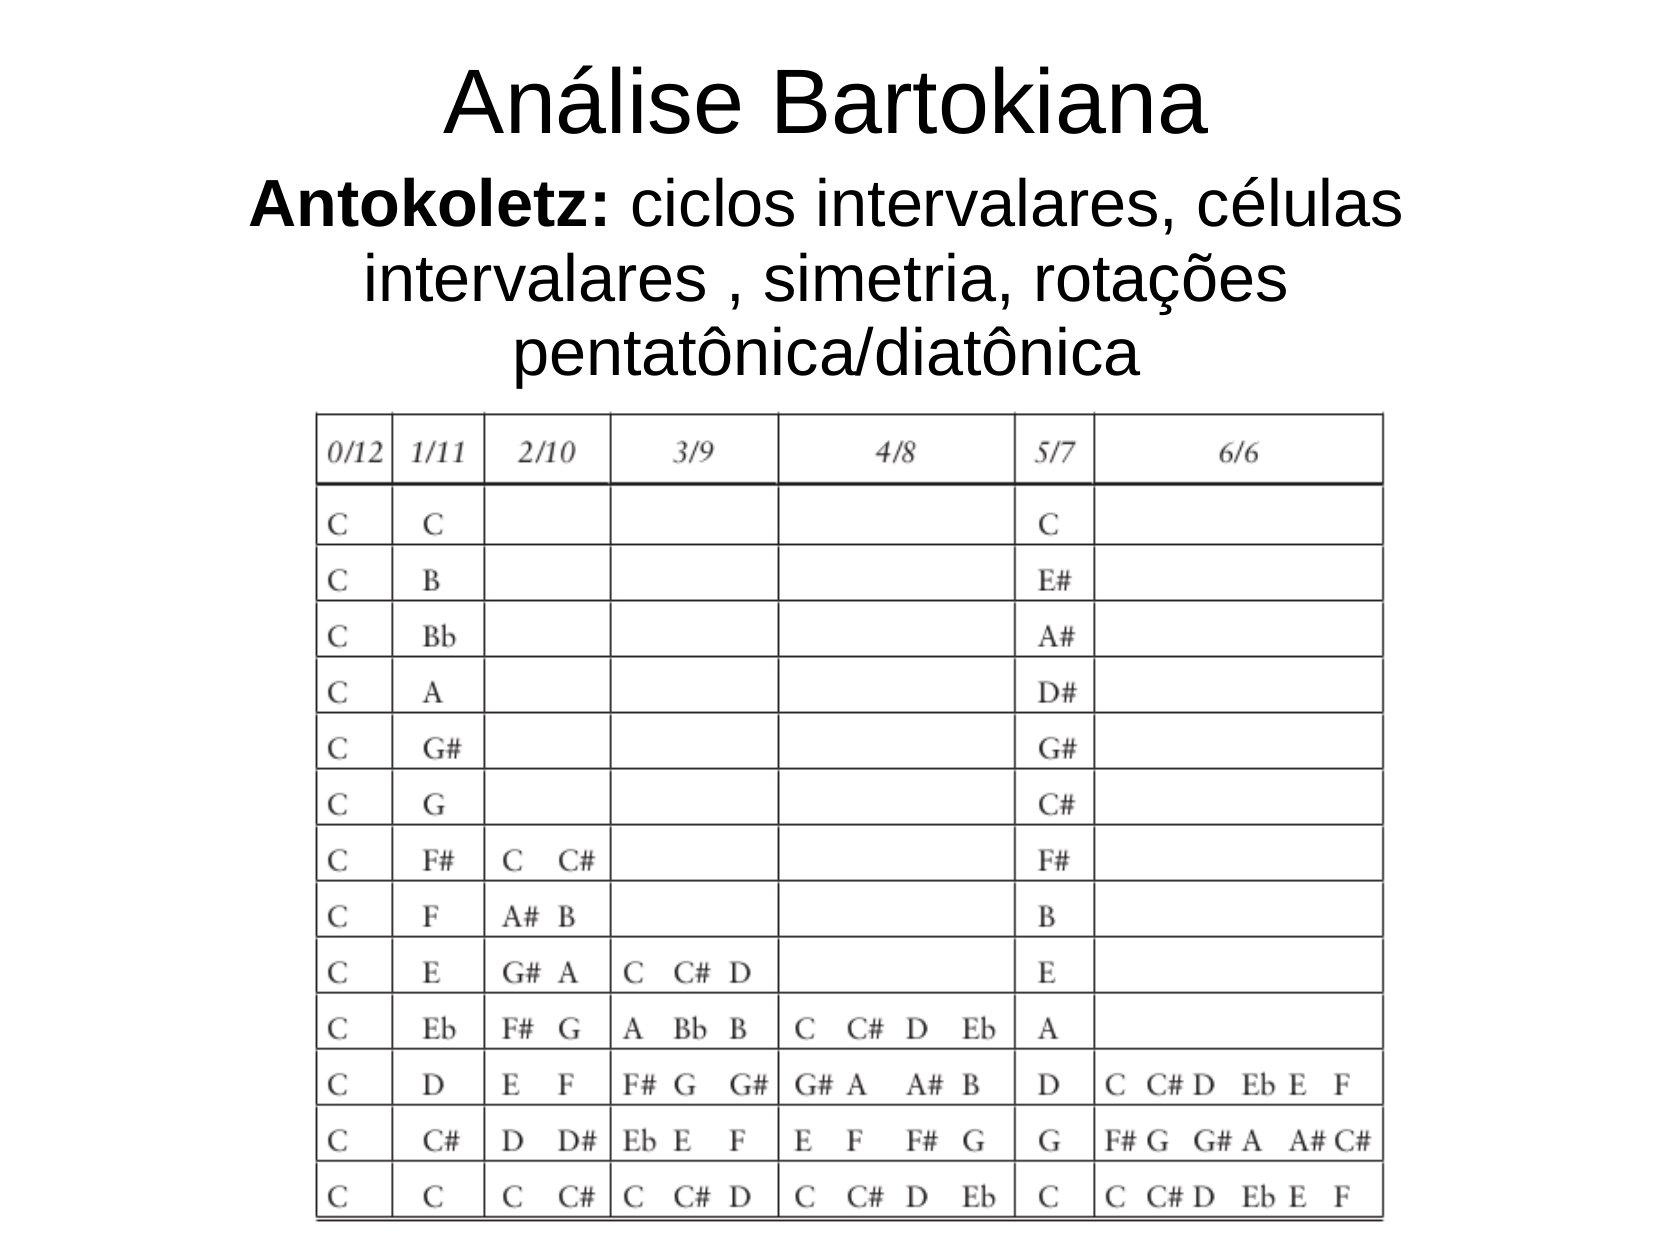

# Análise Bartokiana
Antokoletz: ciclos intervalares, células intervalares , simetria, rotações pentatônica/diatônica